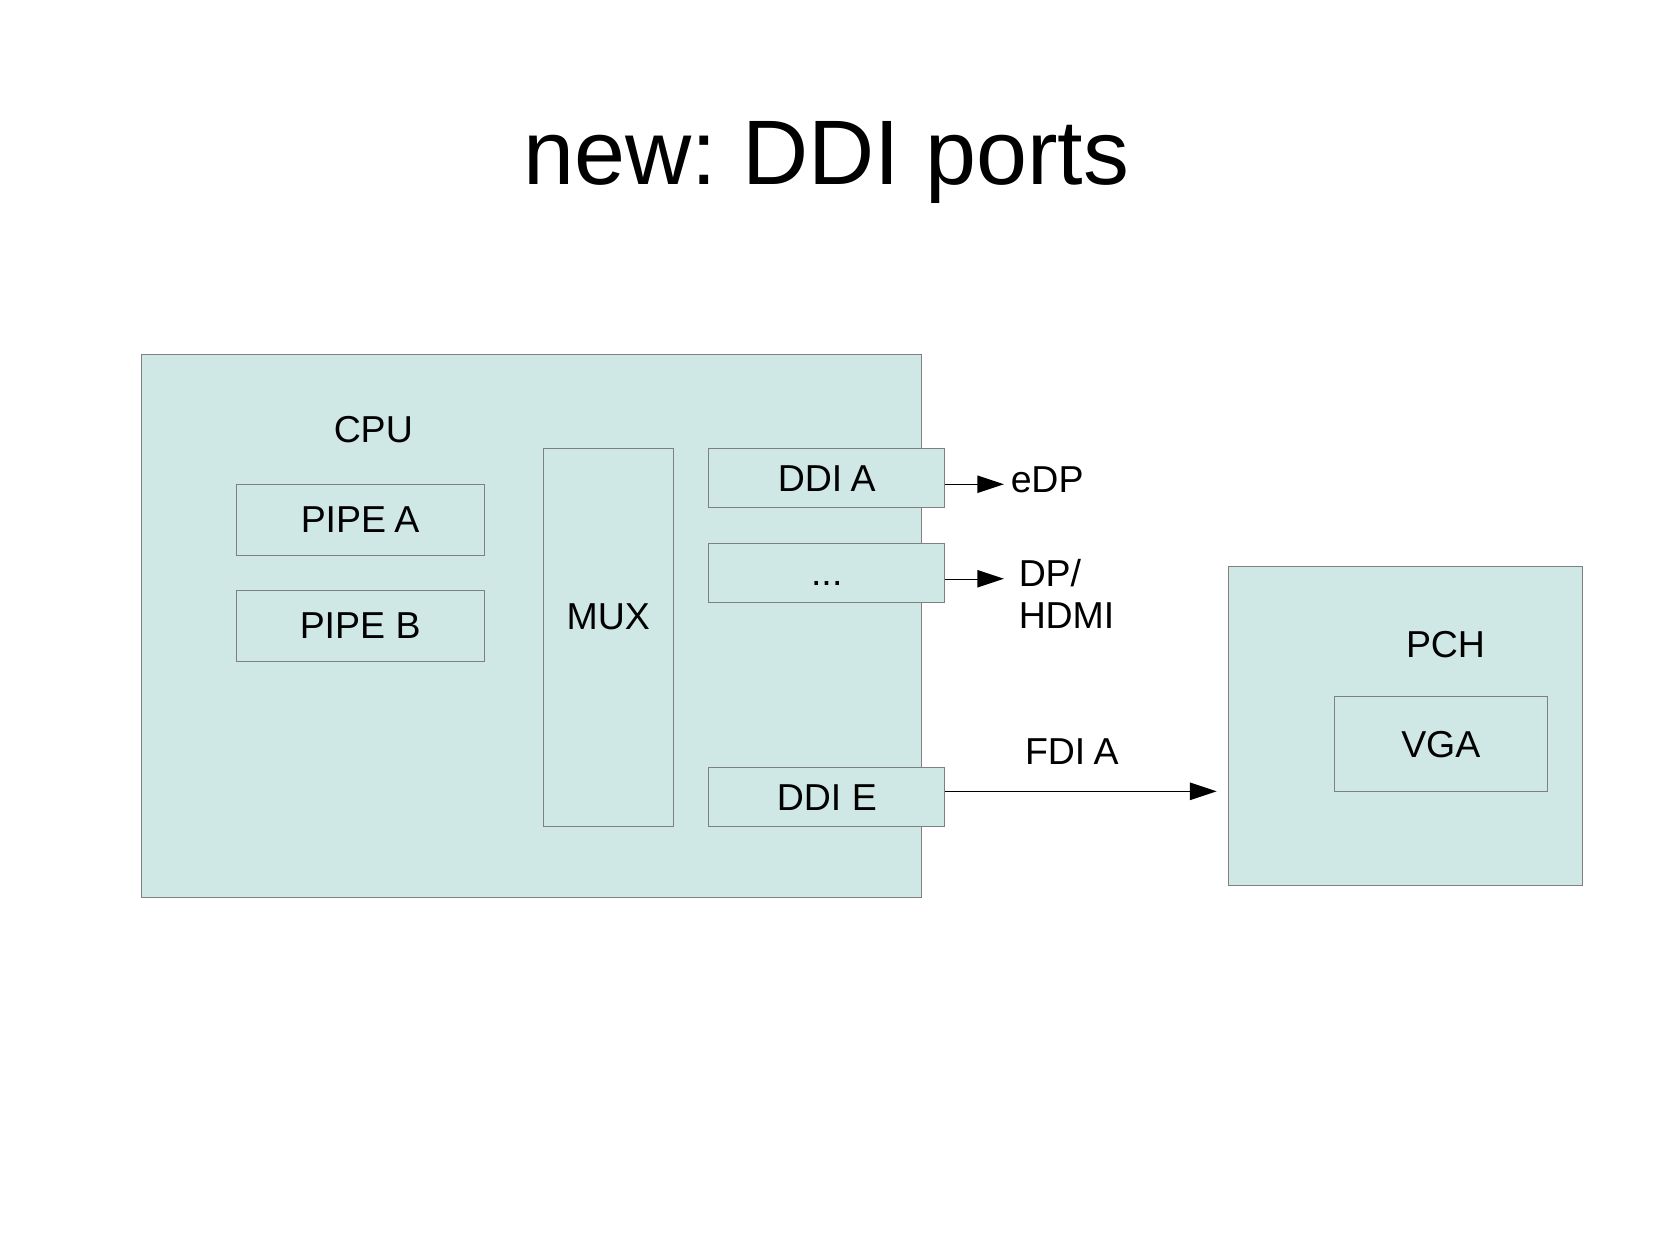

# new: DDI ports
CPU
MUX
DDI A
eDP
PIPE A
...
DP/HDMI
PIPE B
PCH
VGA
FDI A
DDI E